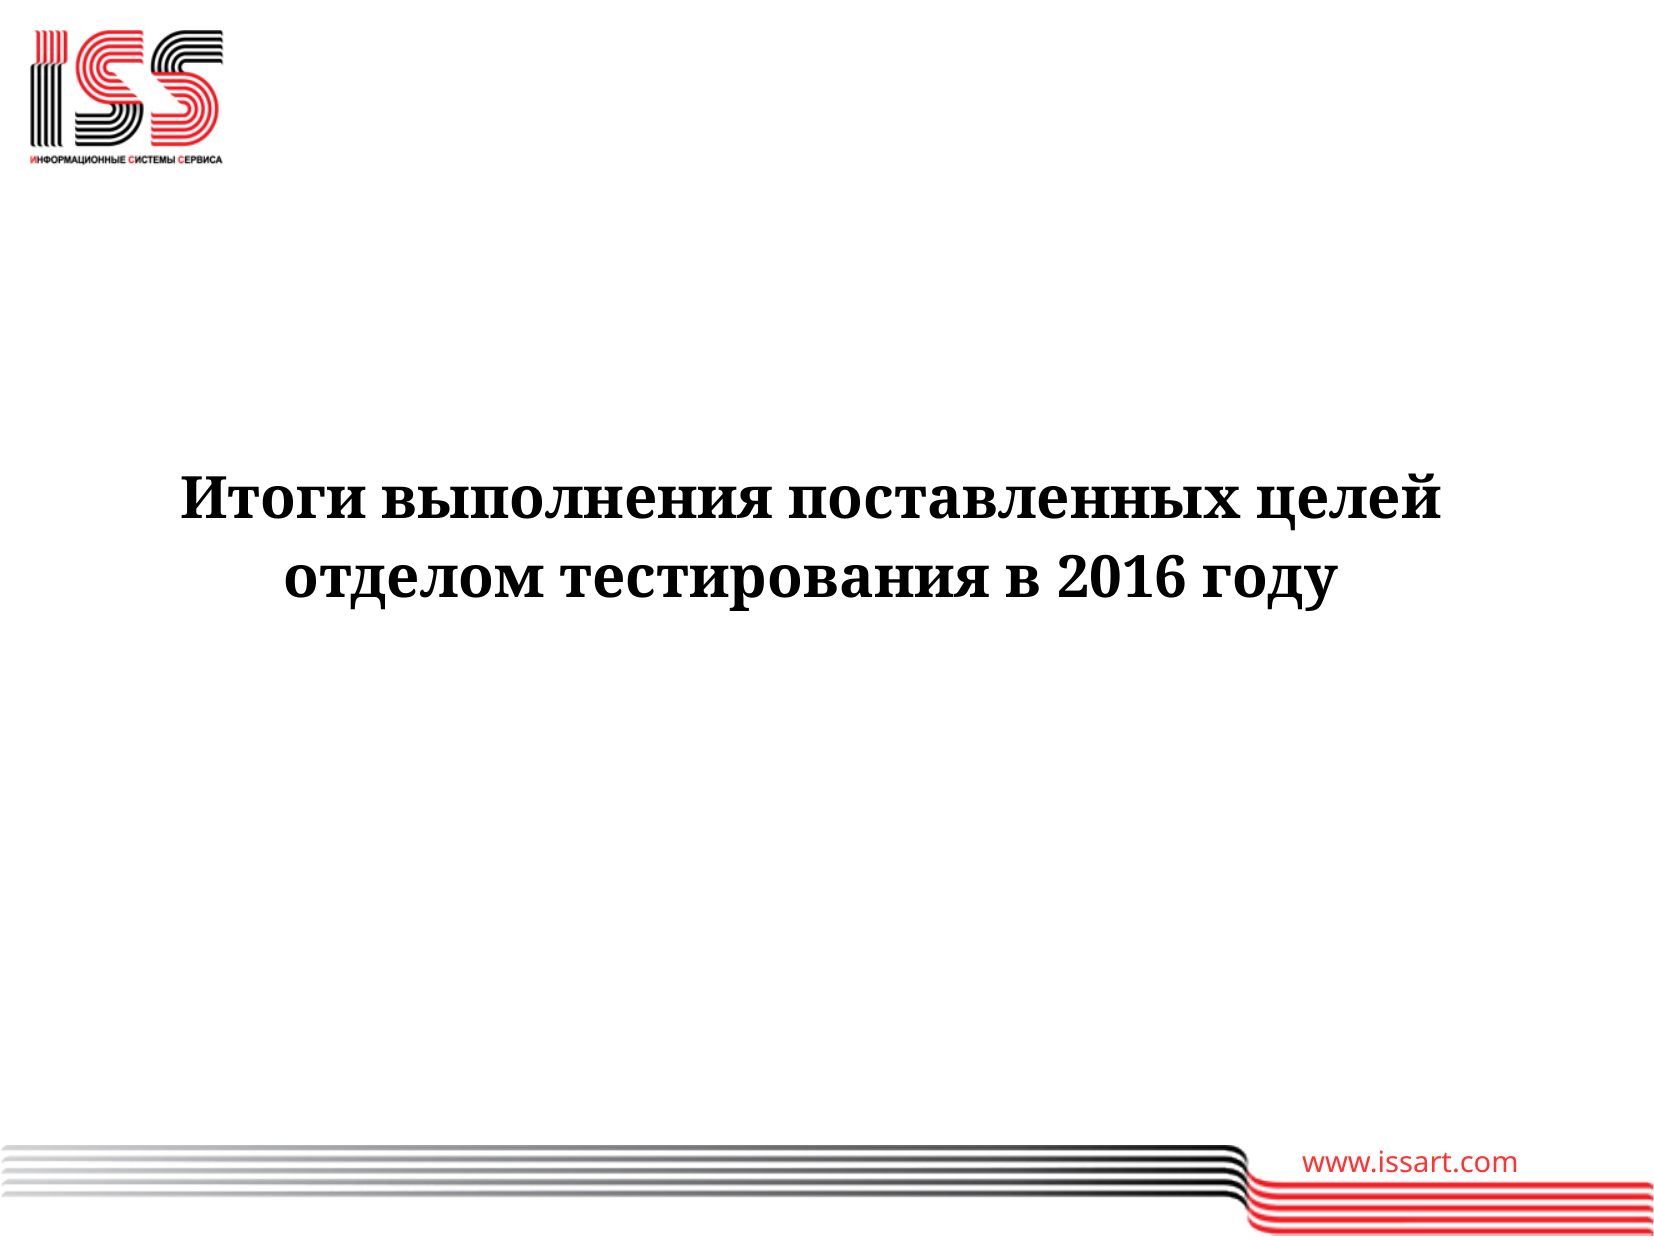

Итоги выполнения поставленных целей отделом тестирования в 2016 году
www.issart.com